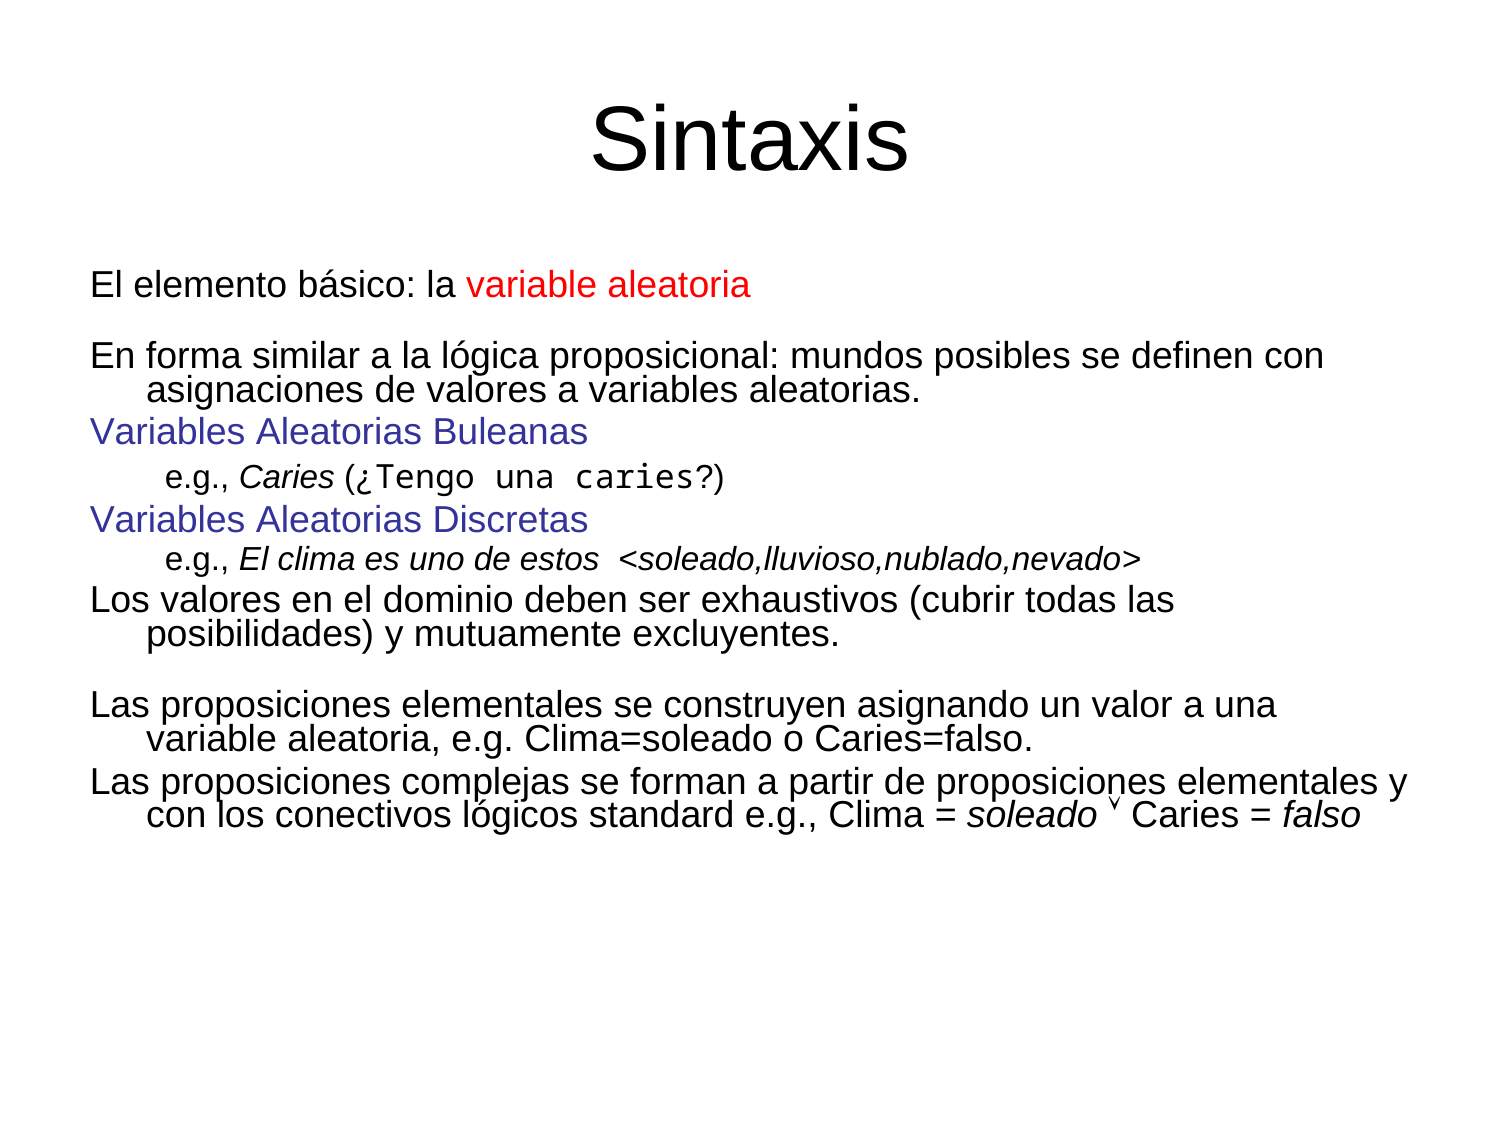

# Sintaxis
El elemento básico: la variable aleatoria
En forma similar a la lógica proposicional: mundos posibles se definen con asignaciones de valores a variables aleatorias.
Variables Aleatorias Buleanas
e.g., Caries (¿Tengo una caries?)
Variables Aleatorias Discretas
e.g., El clima es uno de estos <soleado,lluvioso,nublado,nevado>
Los valores en el dominio deben ser exhaustivos (cubrir todas las posibilidades) y mutuamente excluyentes.
Las proposiciones elementales se construyen asignando un valor a una variable aleatoria, e.g. Clima=soleado o Caries=falso.
Las proposiciones complejas se forman a partir de proposiciones elementales y con los conectivos lógicos standard e.g., Clima = soleado  Caries = falso